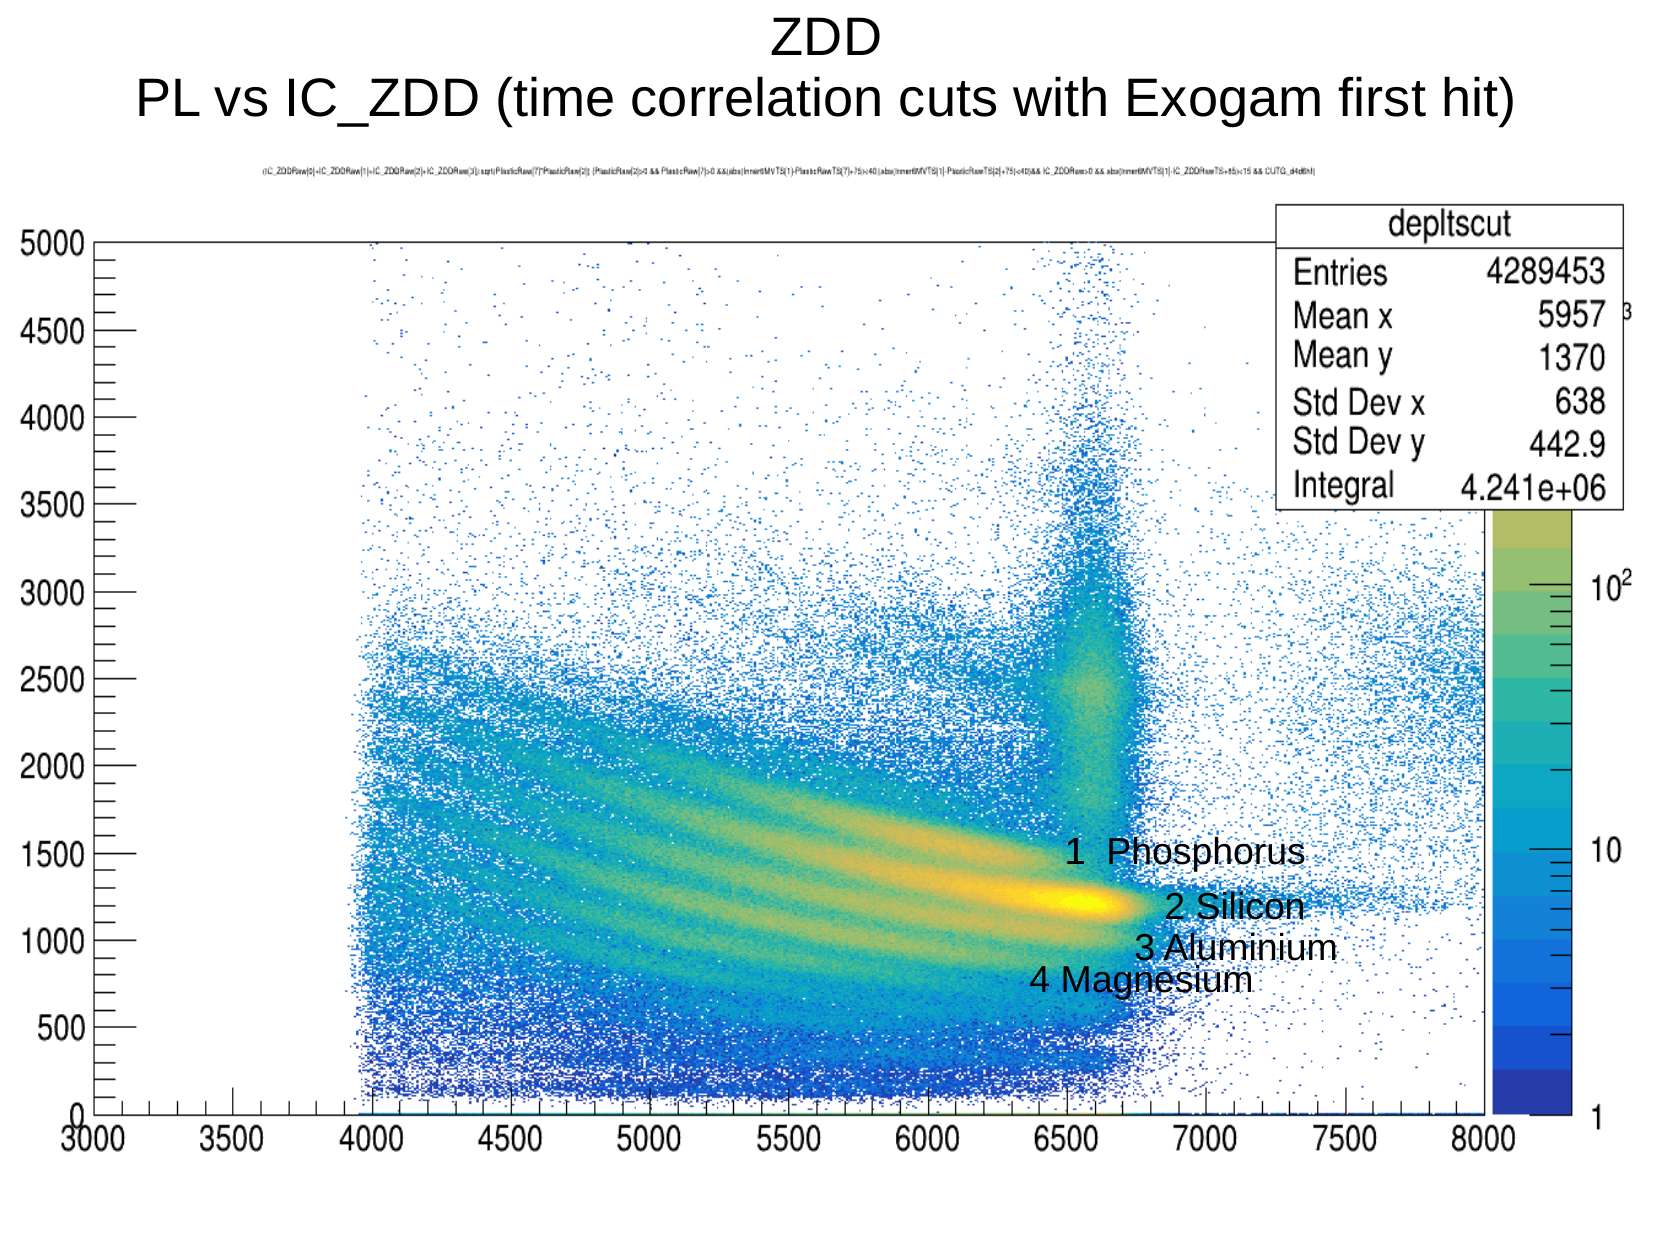

# ZDD PL vs IC_ZDD (time correlation cuts with Exogam first hit)
1
1 Phosphorus
2 Silicon
3 Aluminium
4 Magnesium